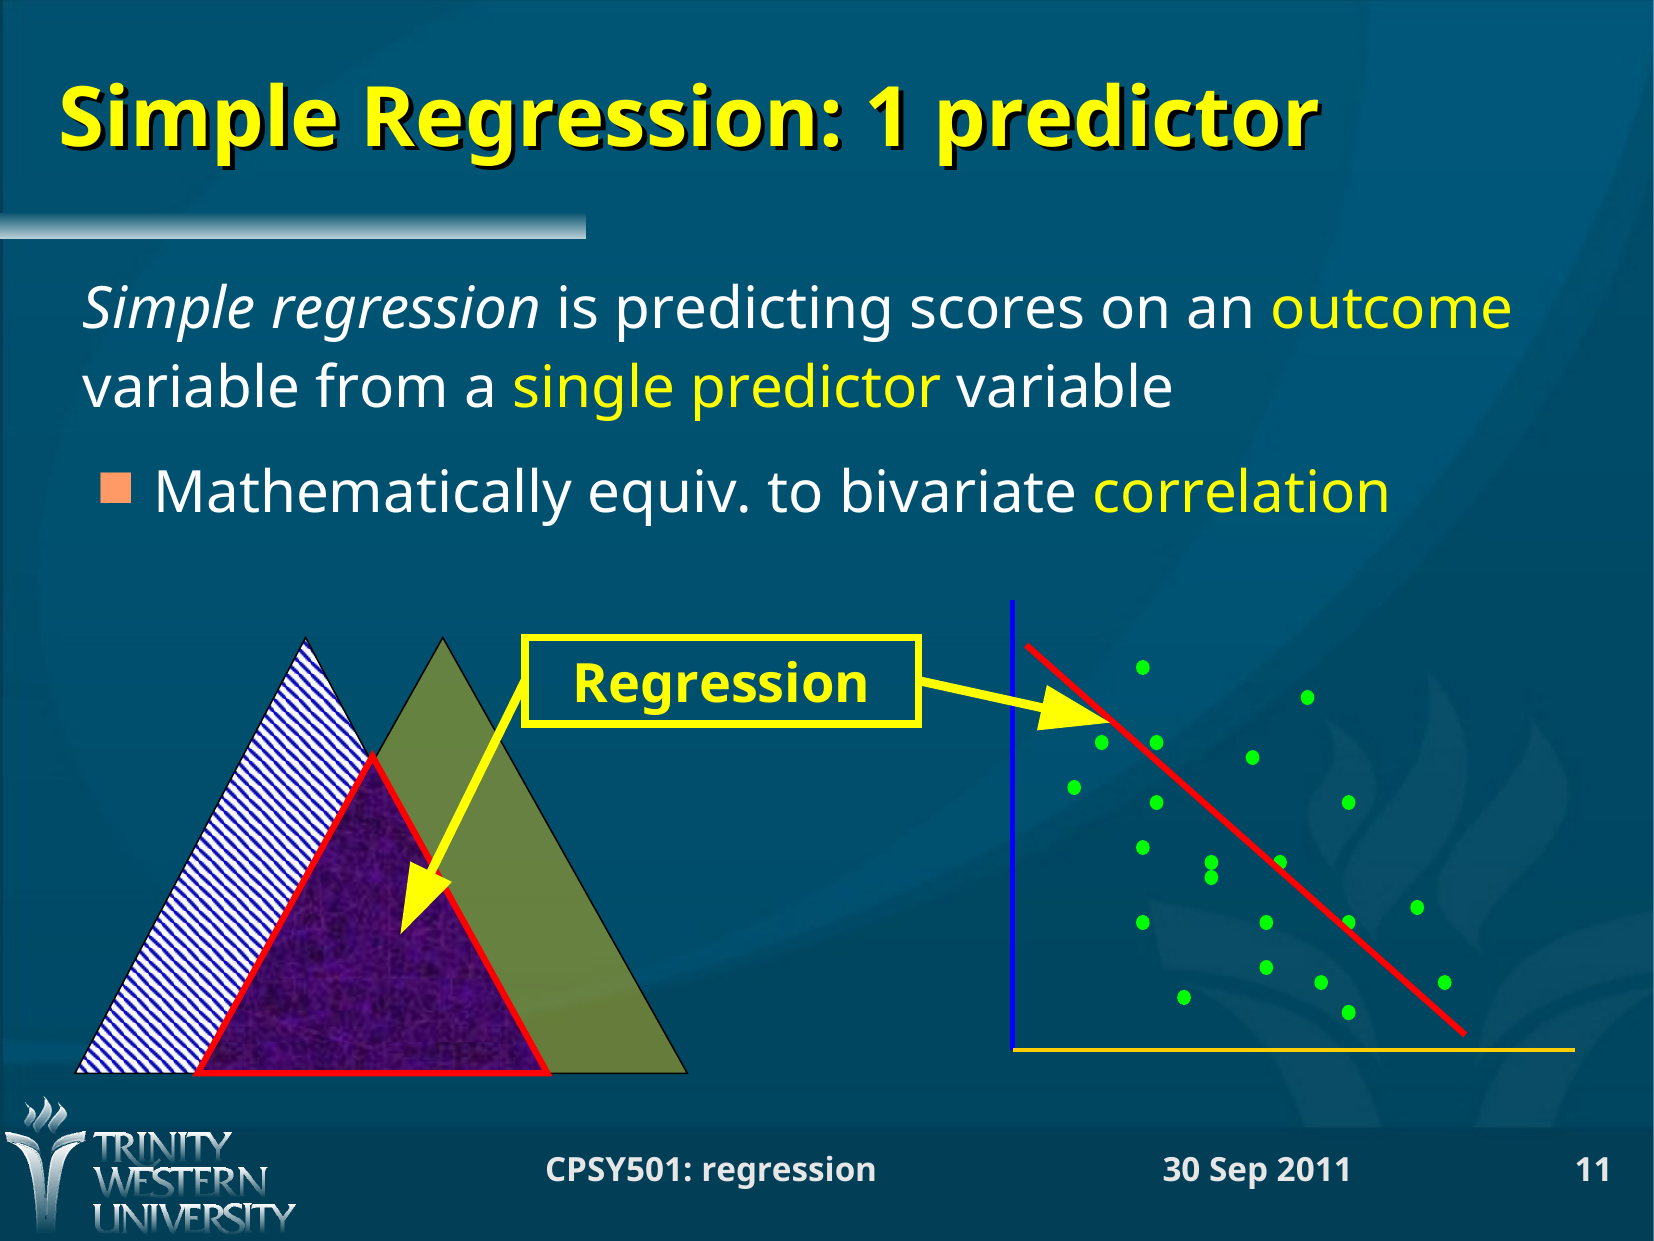

# Simple Regression: 1 predictor
Simple regression is predicting scores on an outcome variable from a single predictor variable
Mathematically equiv. to bivariate correlation
Regression
CPSY501: regression
30 Sep 2011
11